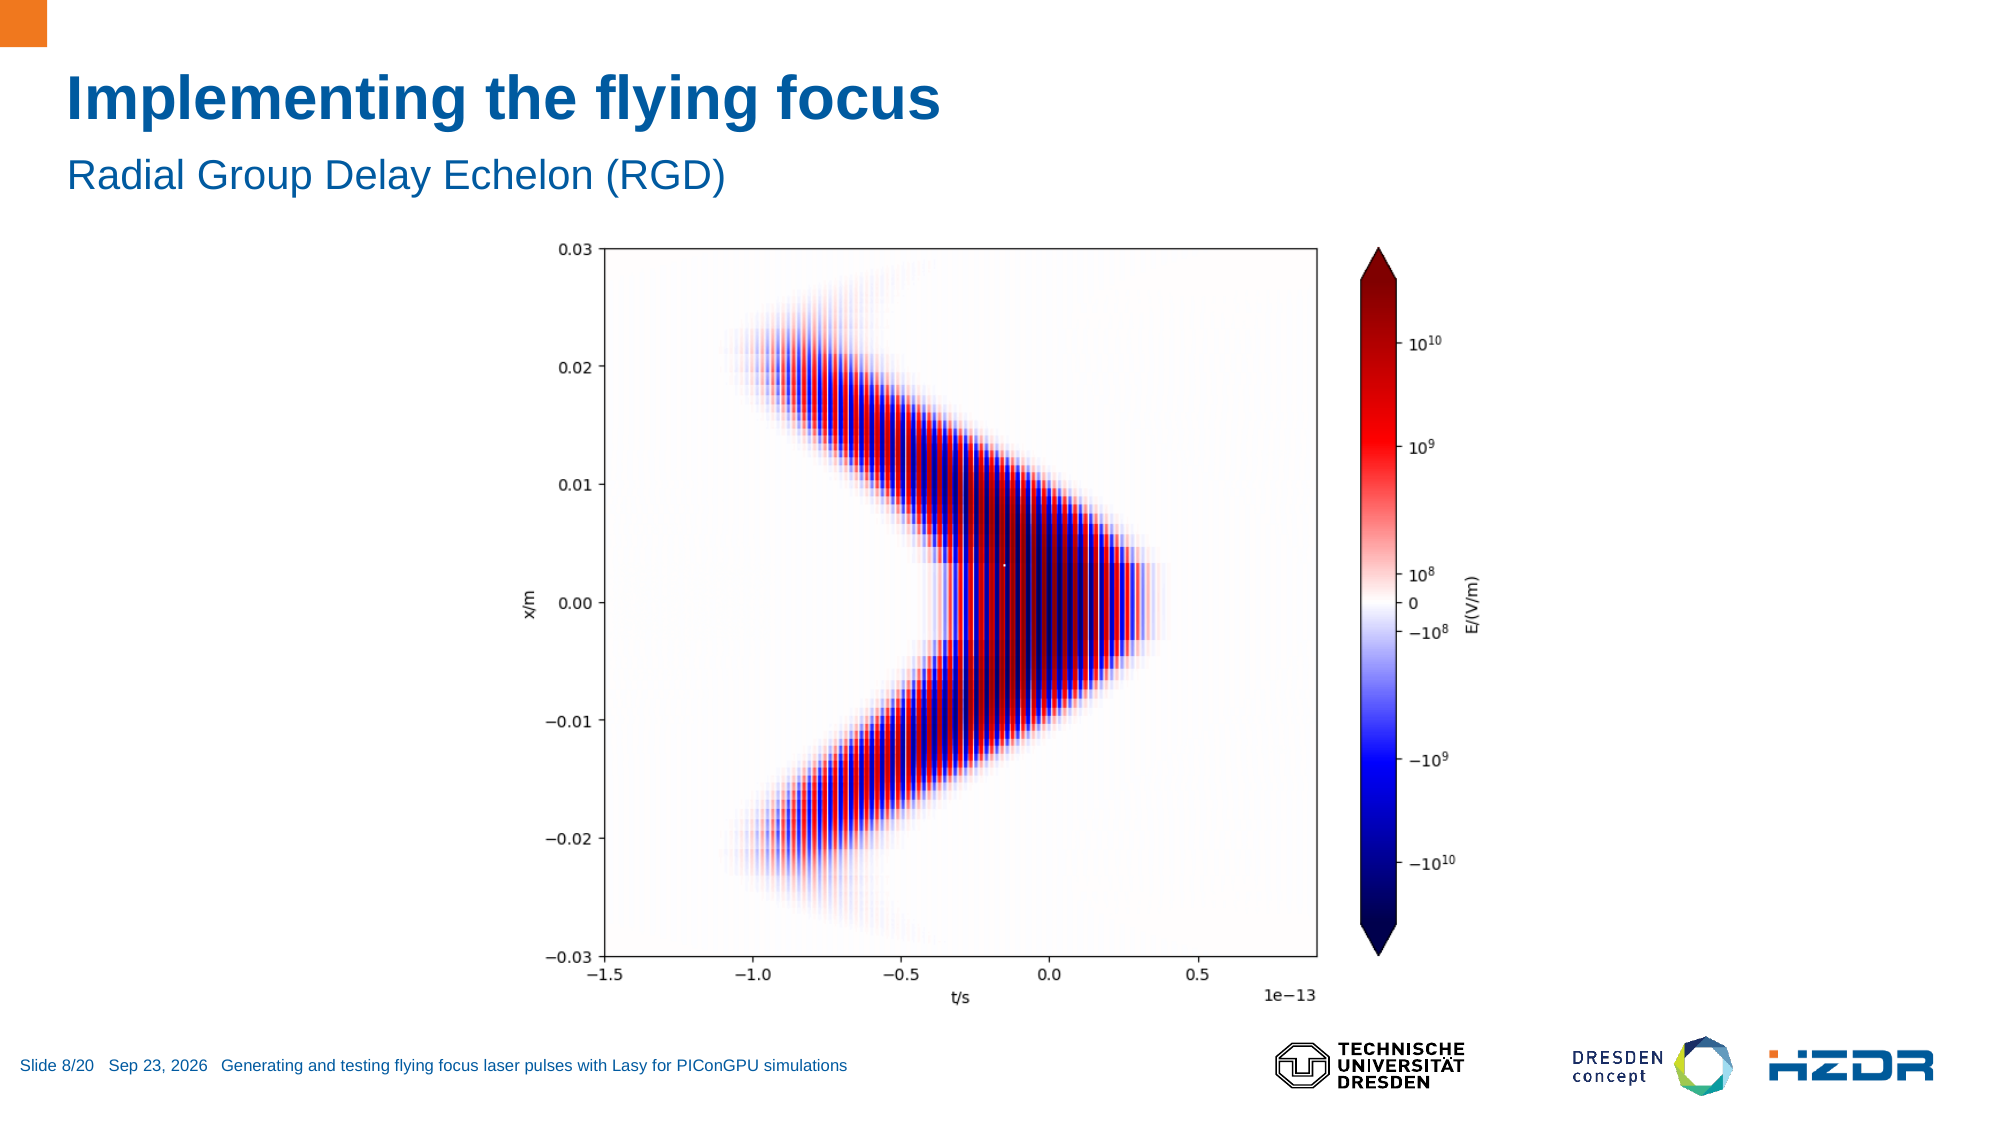

# Implementing the flying focus
Radial Group Delay Echelon (RGD)
·
Slide /20
Generating and testing flying focus laser pulses with Lasy for PIConGPU simulations